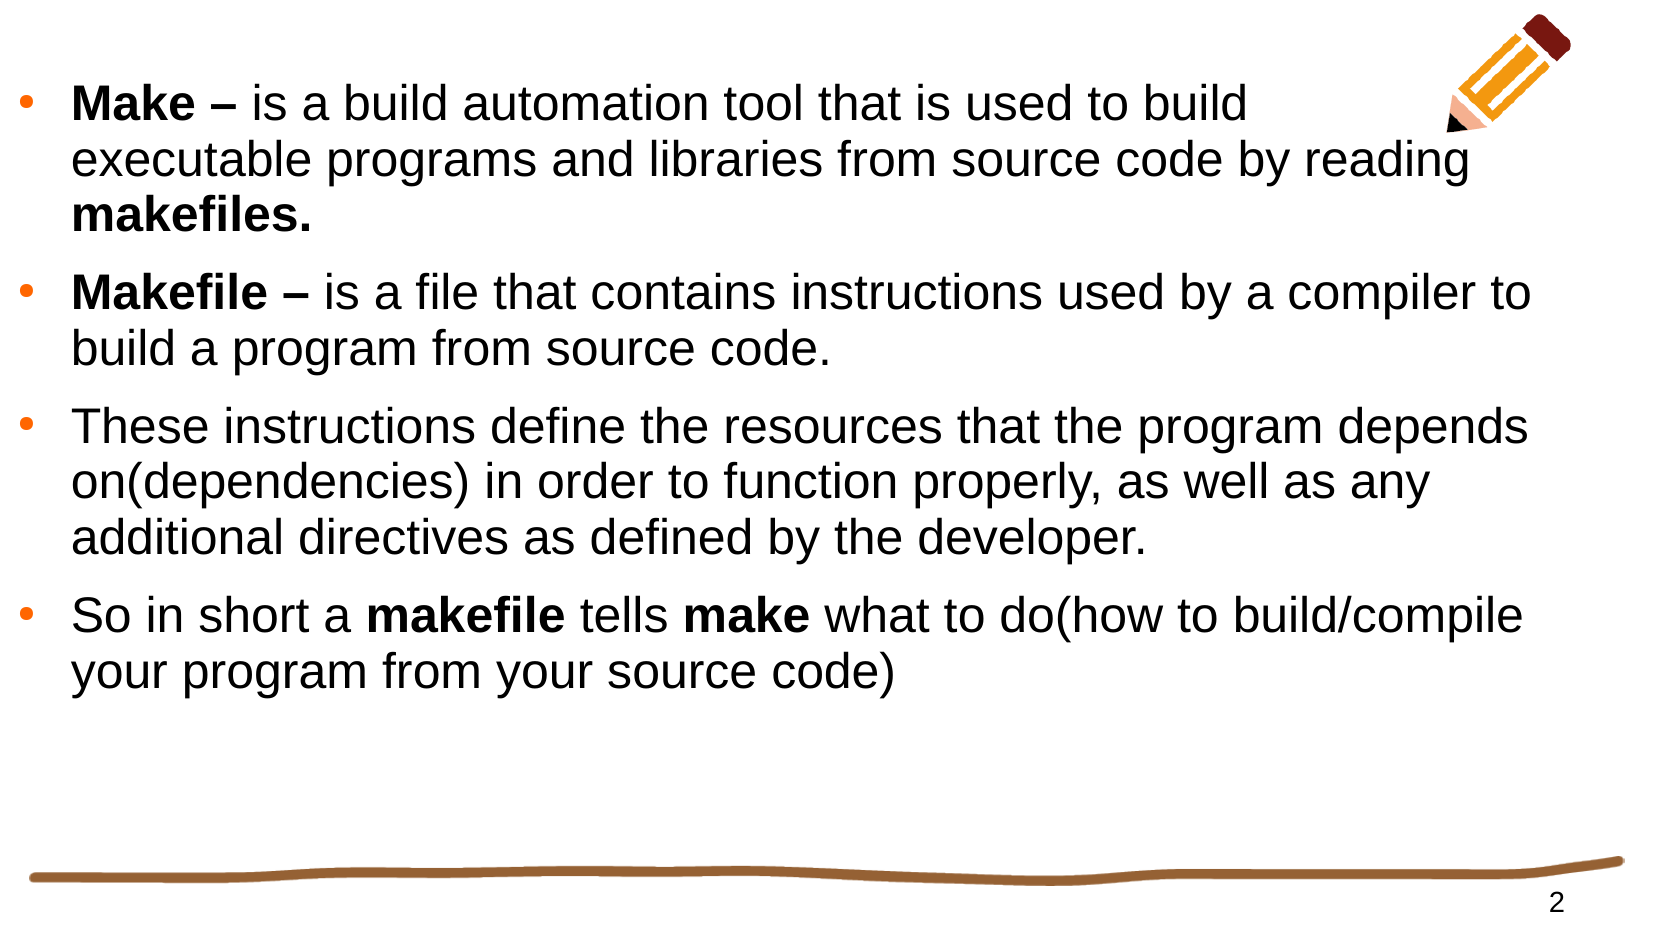

# Make – is a build automation tool that is used to build executable programs and libraries from source code by reading makefiles.
Makefile – is a file that contains instructions used by a compiler to build a program from source code.
These instructions define the resources that the program depends on(dependencies) in order to function properly, as well as any additional directives as defined by the developer.
So in short a makefile tells make what to do(how to build/compile your program from your source code)
2